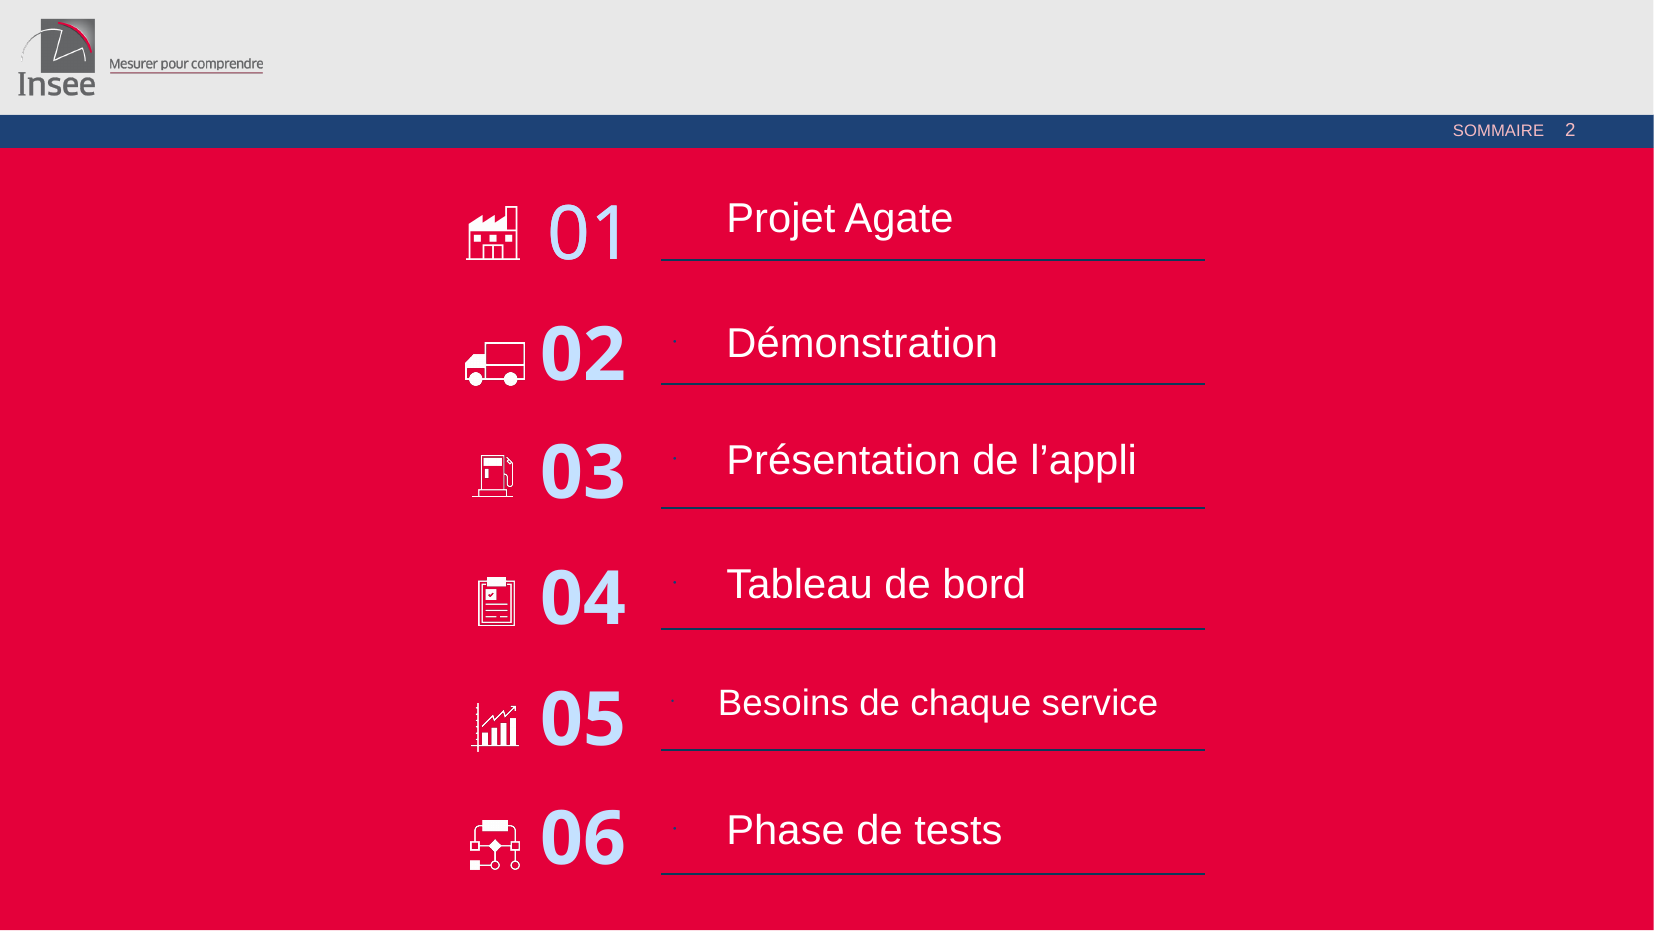

SOMMAIRE
2
# 01
01
Projet Agate
02
Démonstration
03
Présentation de l’appli
04
Tableau de bord
05
Besoins de chaque service
06
Phase de tests